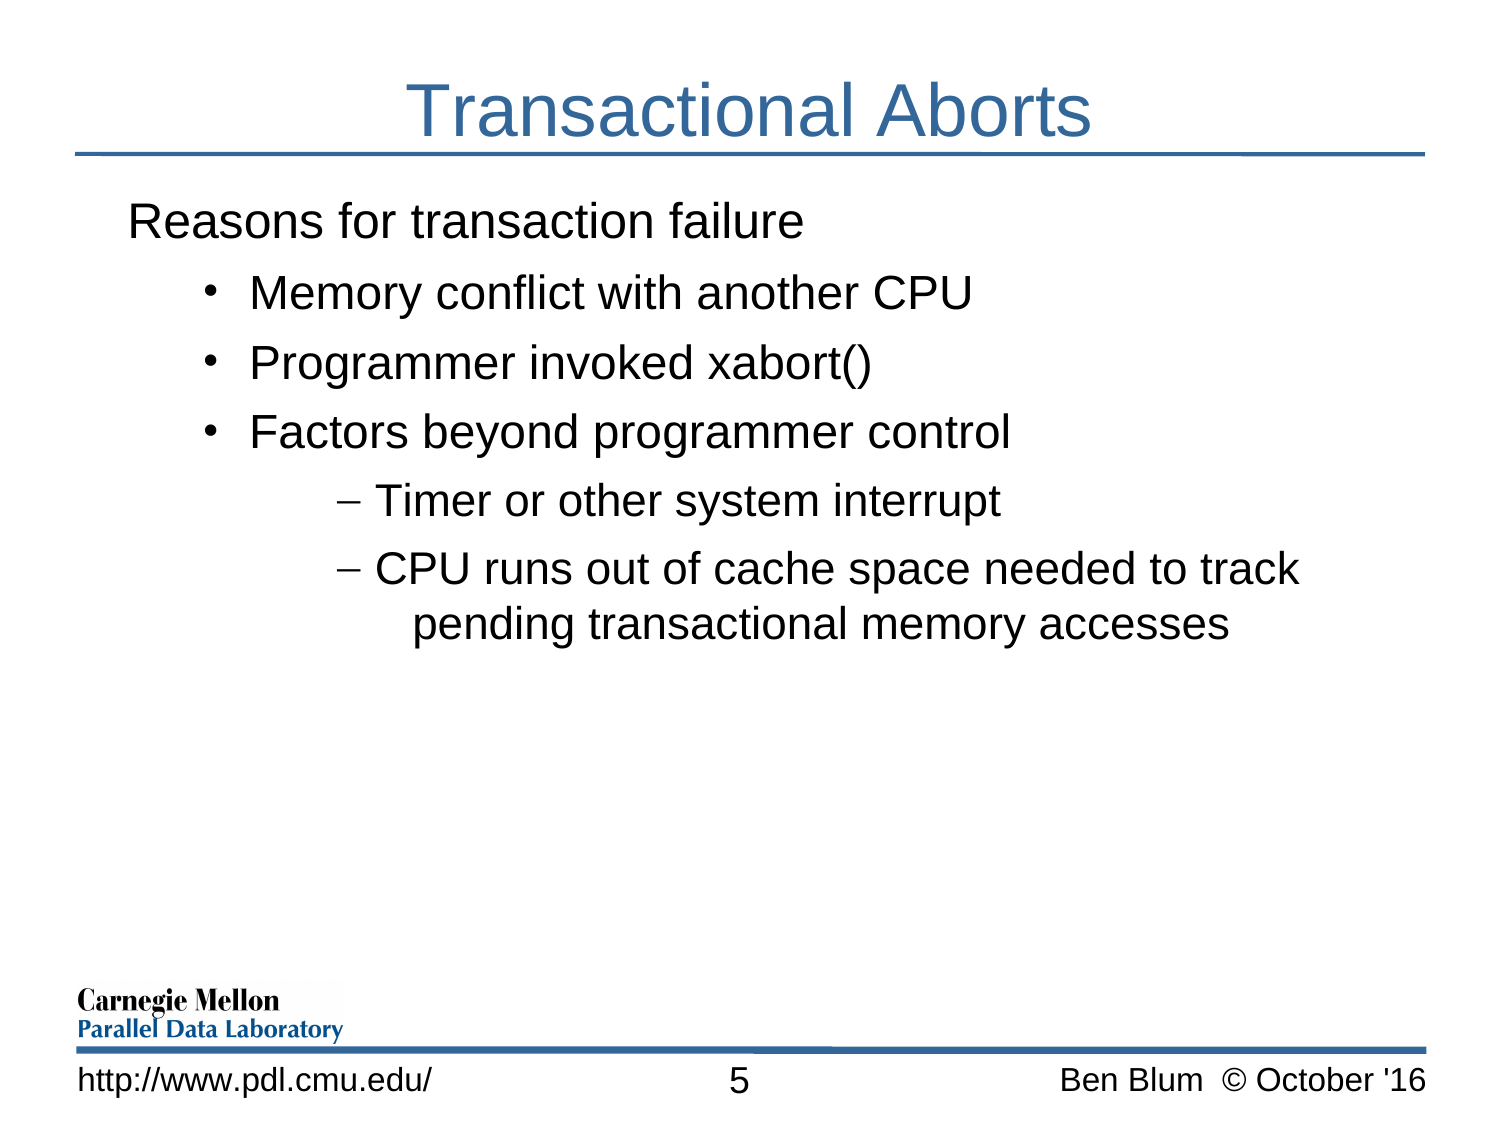

# Transactional Aborts
Reasons for transaction failure
Memory conflict with another CPU
Programmer invoked xabort()
Factors beyond programmer control
Timer or other system interrupt
CPU runs out of cache space needed to track pending transactional memory accesses
5